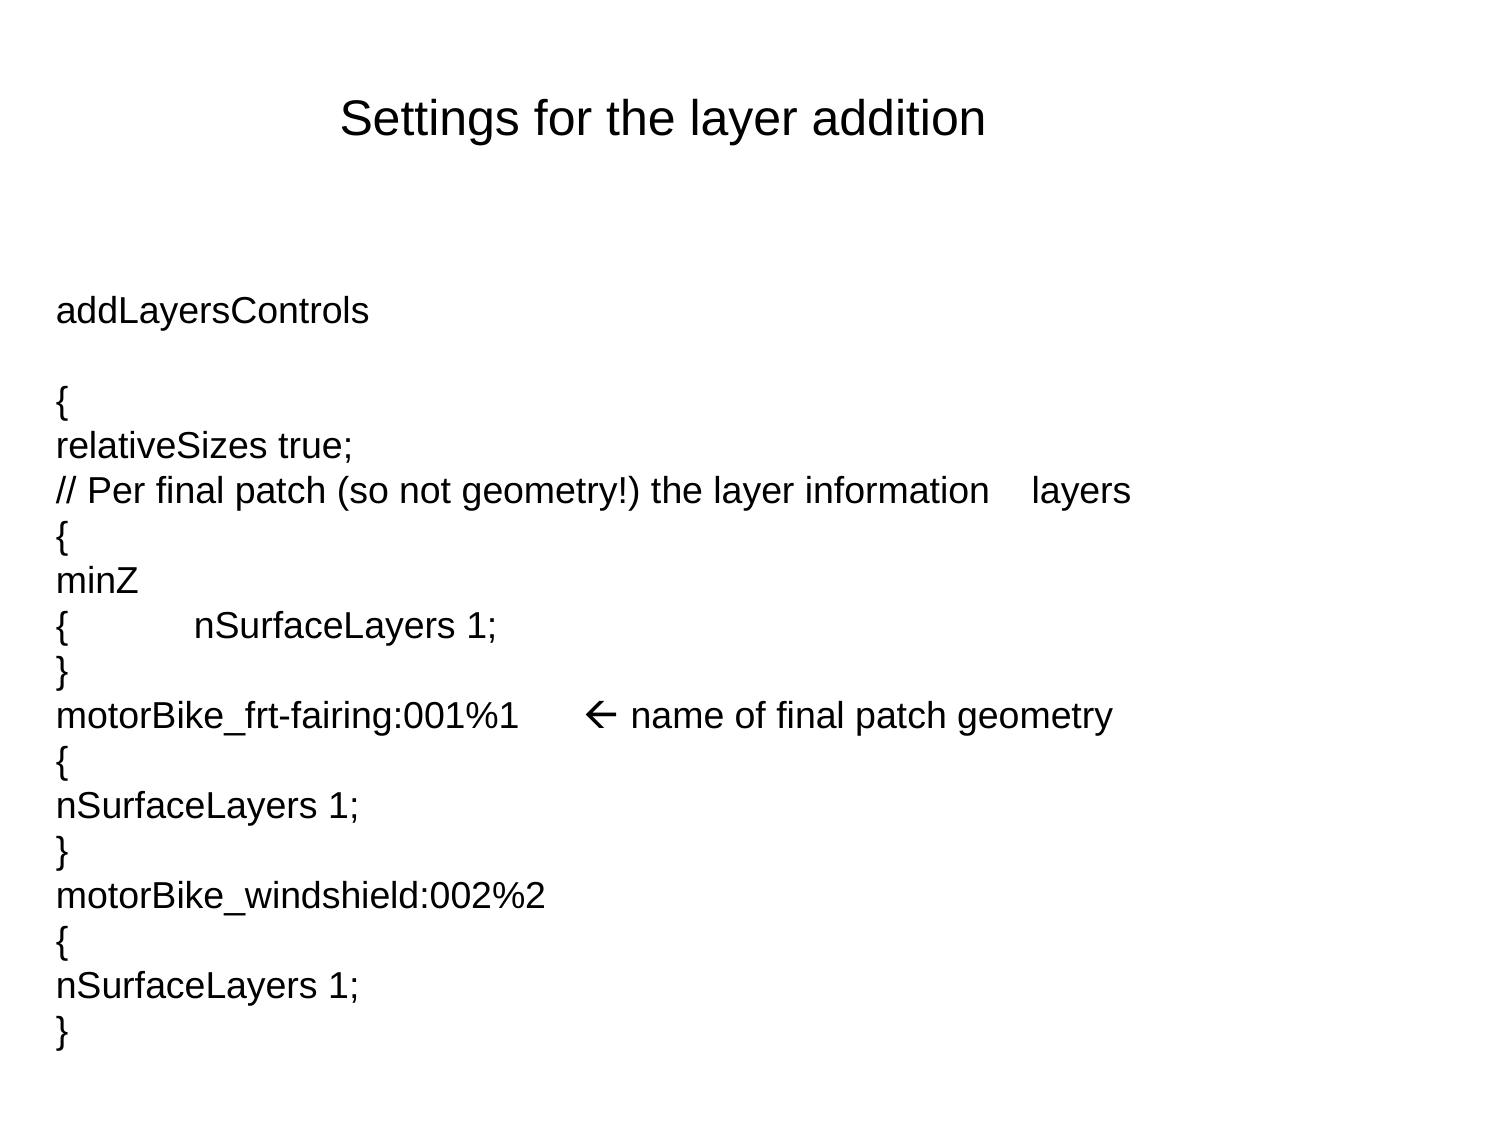

Settings for the layer addition
addLayersControls
{
relativeSizes true;
// Per final patch (so not geometry!) the layer information layers
{
minZ
{ nSurfaceLayers 1;
}
motorBike_frt-fairing:001%1  name of final patch geometry
{
nSurfaceLayers 1;
}
motorBike_windshield:002%2
{
nSurfaceLayers 1;
}